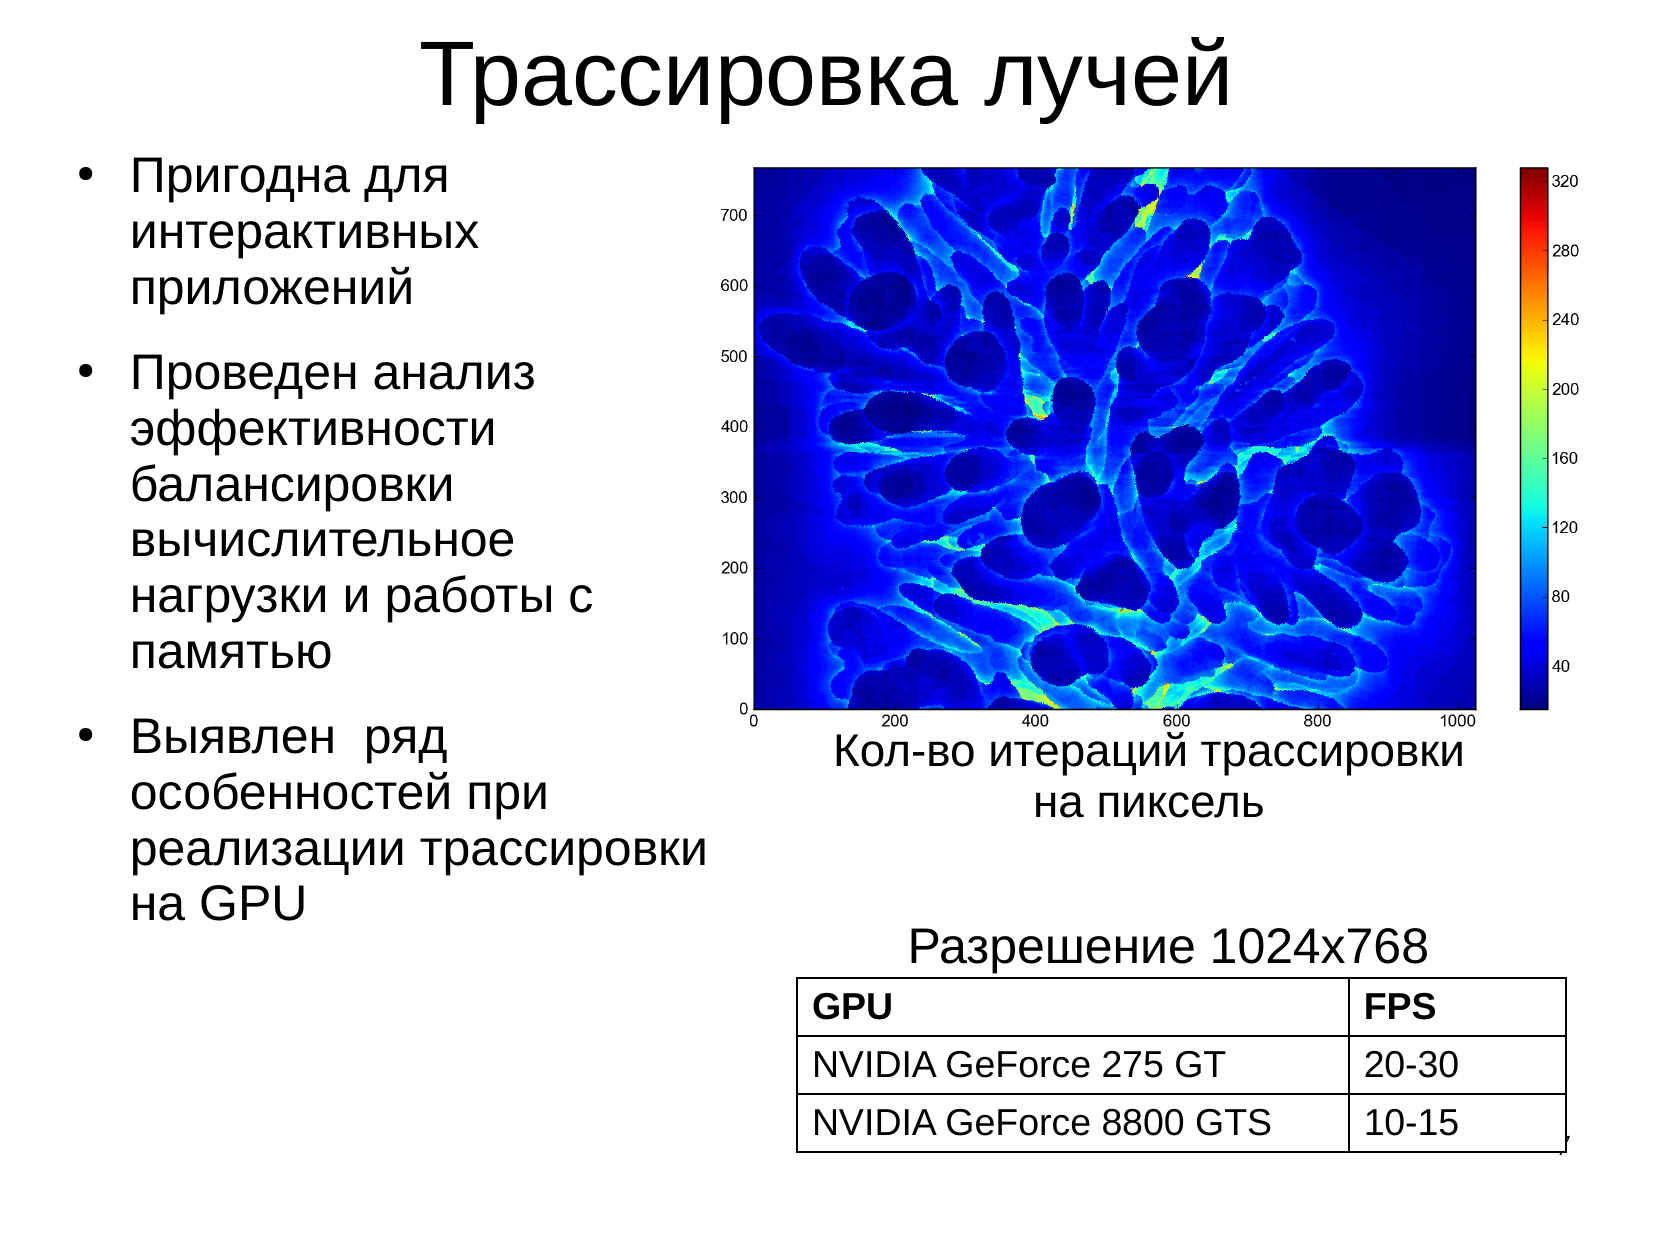

# Трассировка лучей
Пригодна для интерактивных приложений
Проведен анализ эффективности балансировки вычислительное нагрузки и работы с памятью
Выявлен ряд особенностей при реализации трассировки на GPU
Кол-во итераций трассировки на пиксель
Разрешение 1024x768
| GPU | FPS |
| --- | --- |
| NVIDIA GeForce 275 GT | 20-30 |
| NVIDIA GeForce 8800 GTS | 10-15 |
7